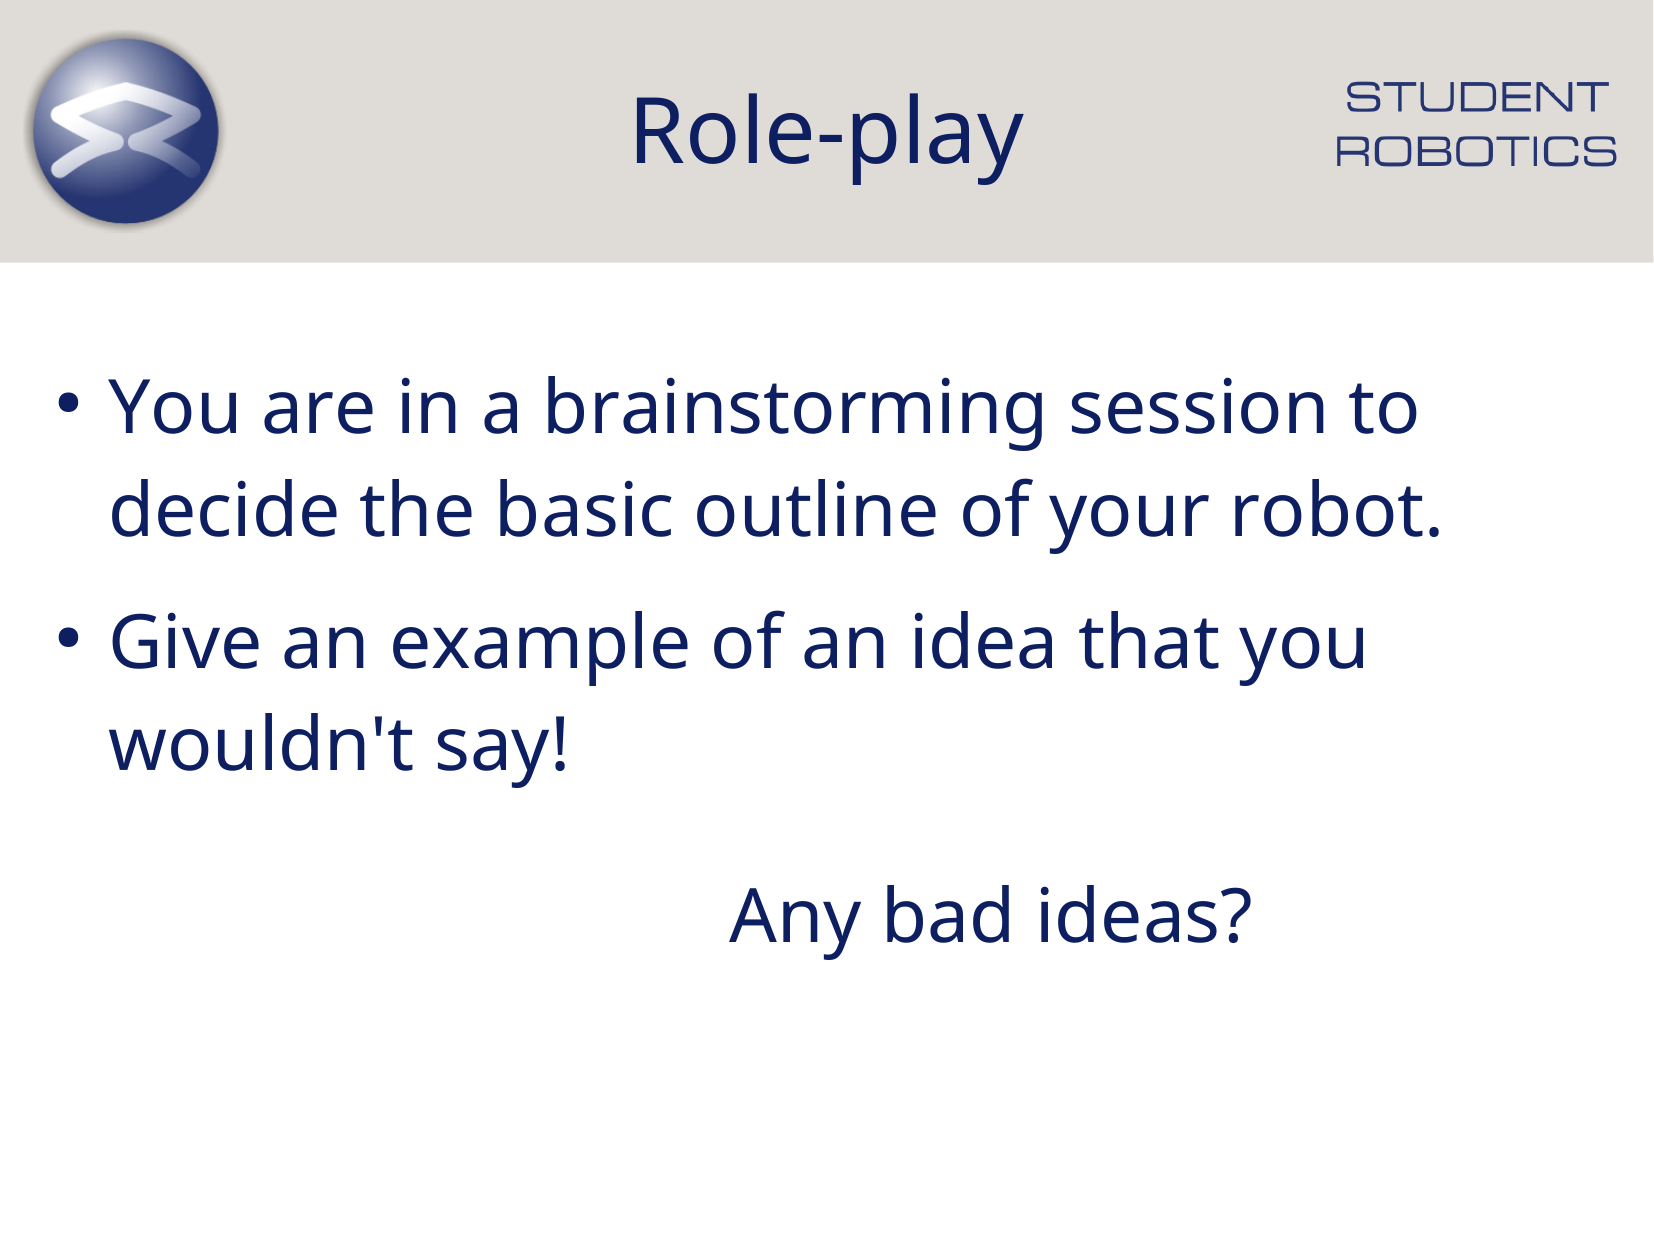

# Role-play
You are in a brainstorming session to decide the basic outline of your robot.
Give an example of an idea that you wouldn't say!
Any bad ideas?